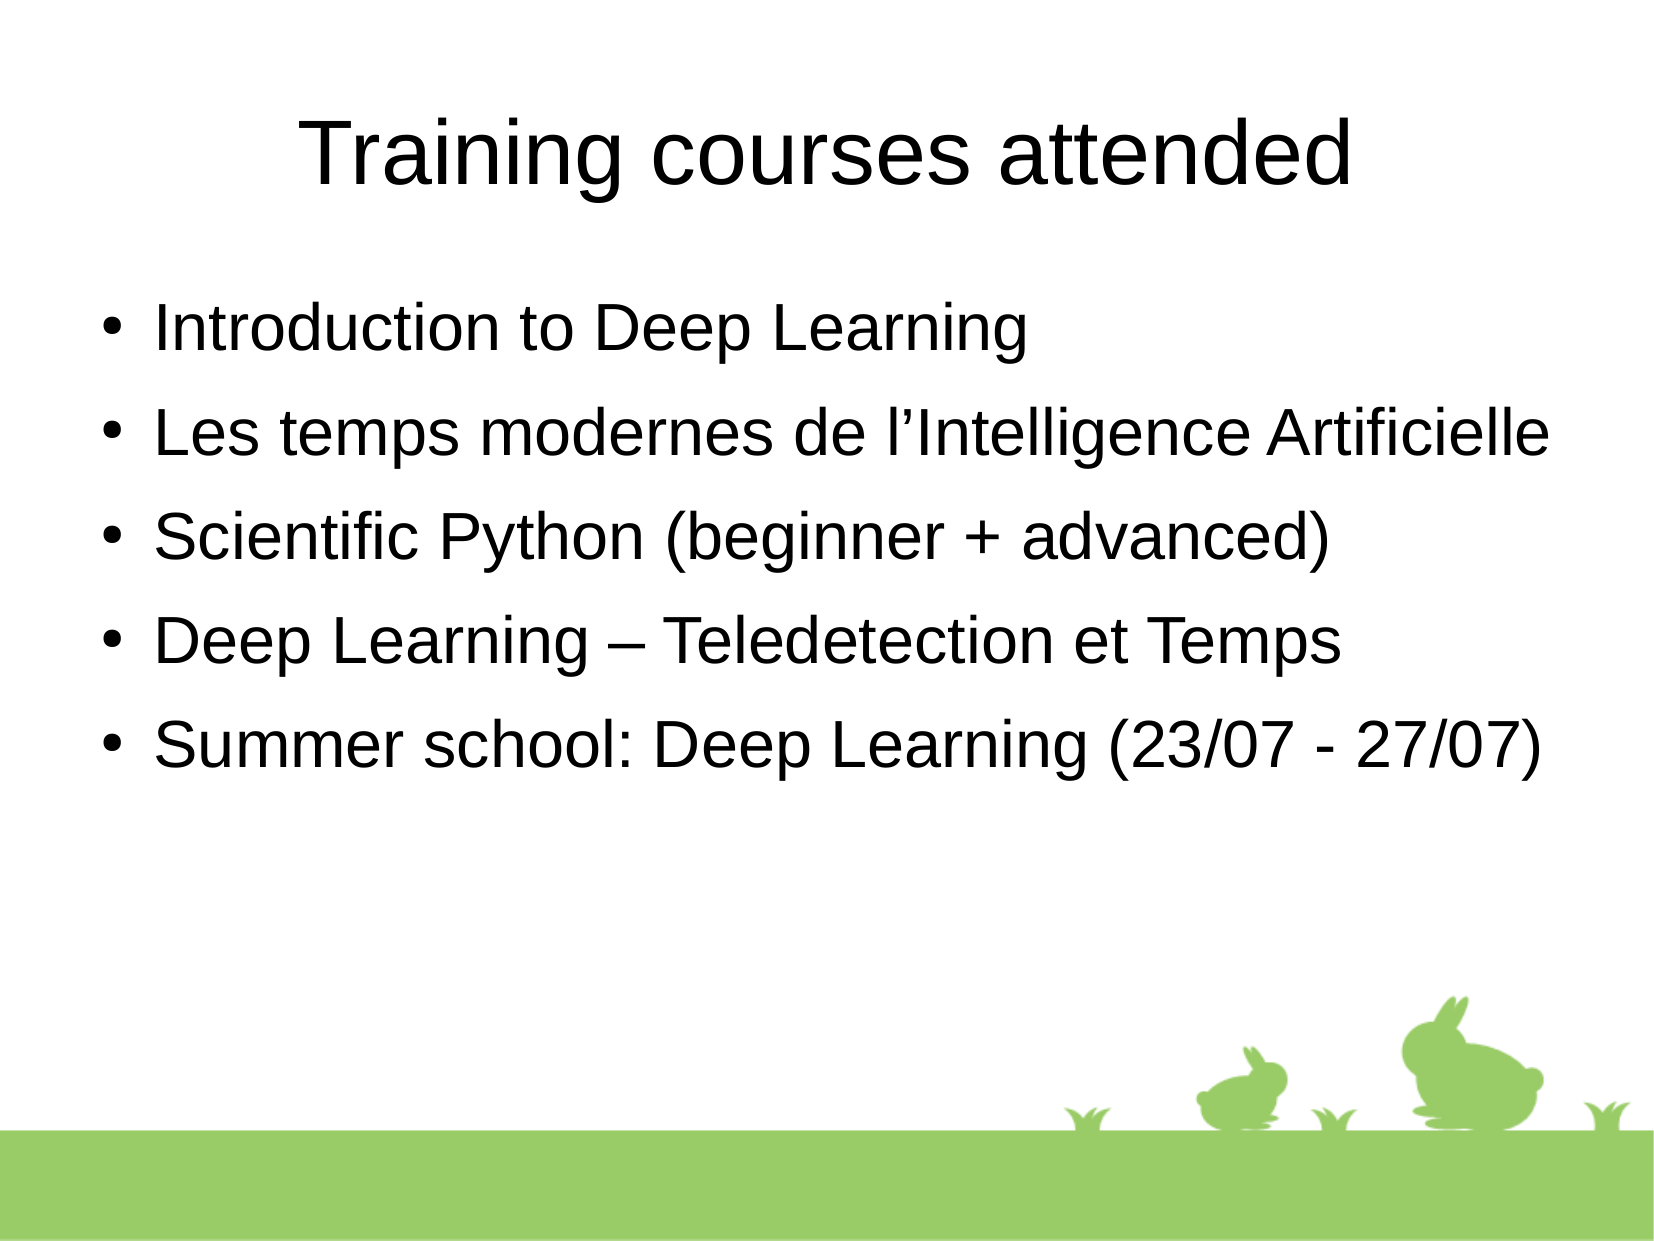

# Training courses attended
Introduction to Deep Learning
Les temps modernes de l’Intelligence Artificielle
Scientific Python (beginner + advanced)
Deep Learning – Teledetection et Temps
Summer school: Deep Learning (23/07 - 27/07)